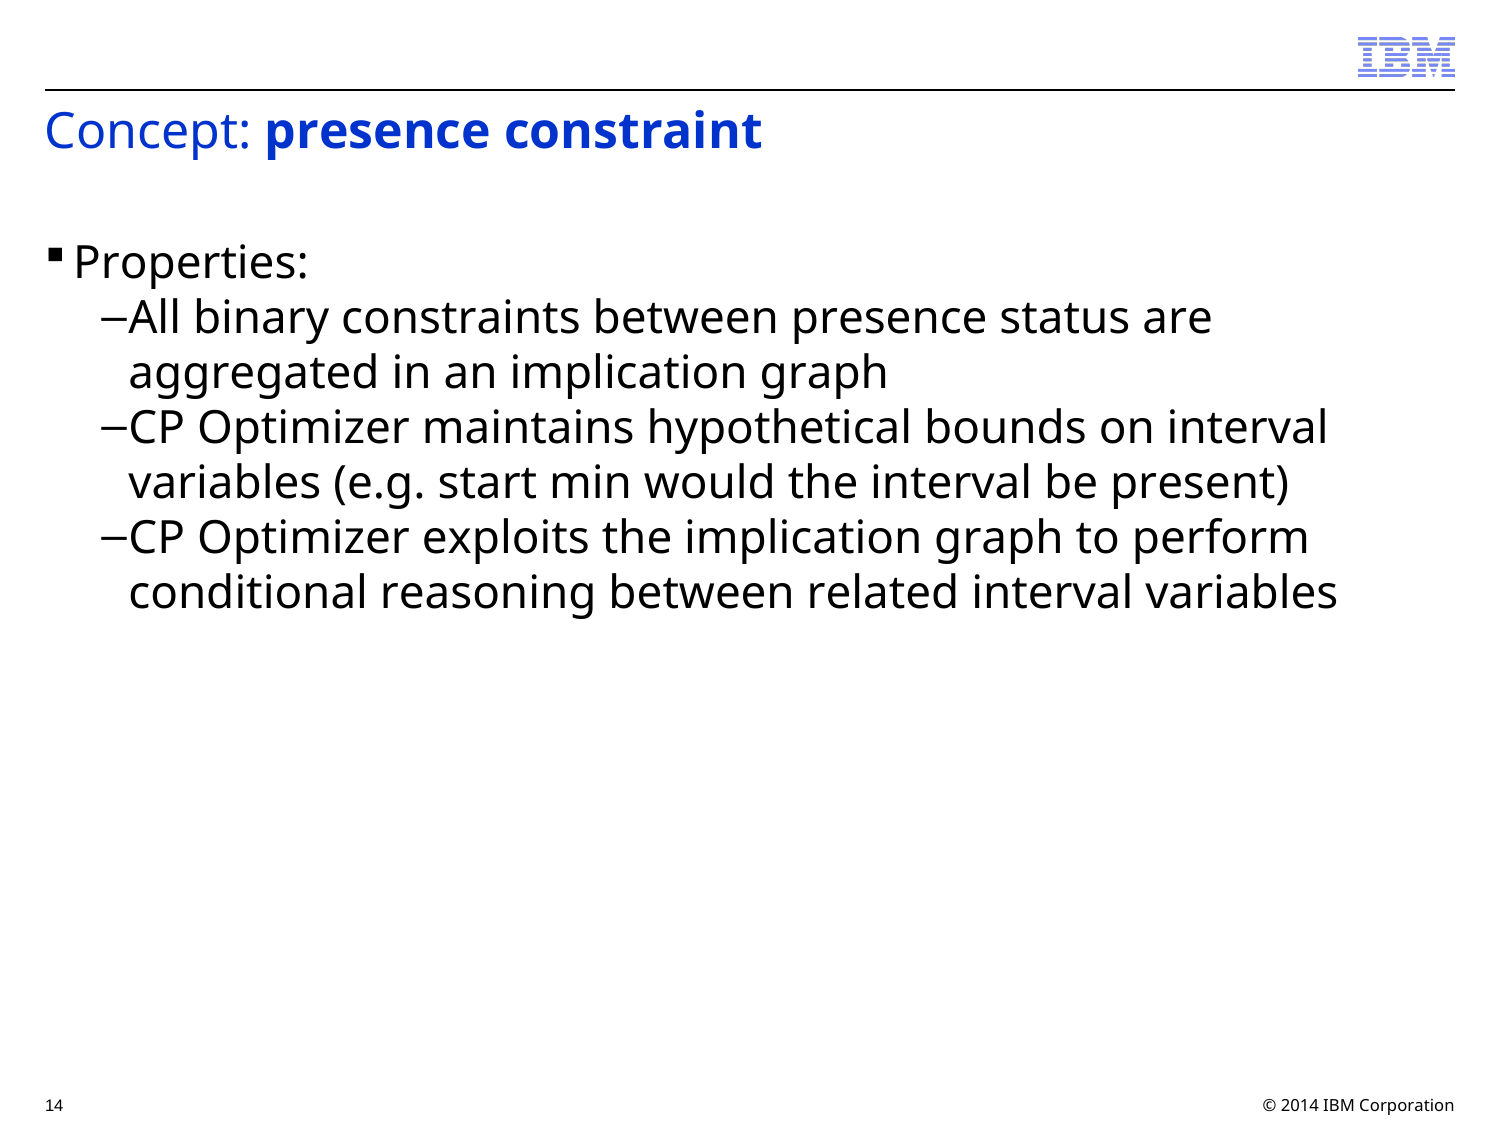

# Concept: presence constraint
Properties:
All binary constraints between presence status are aggregated in an implication graph
CP Optimizer maintains hypothetical bounds on interval variables (e.g. start min would the interval be present)
CP Optimizer exploits the implication graph to perform conditional reasoning between related interval variables
14